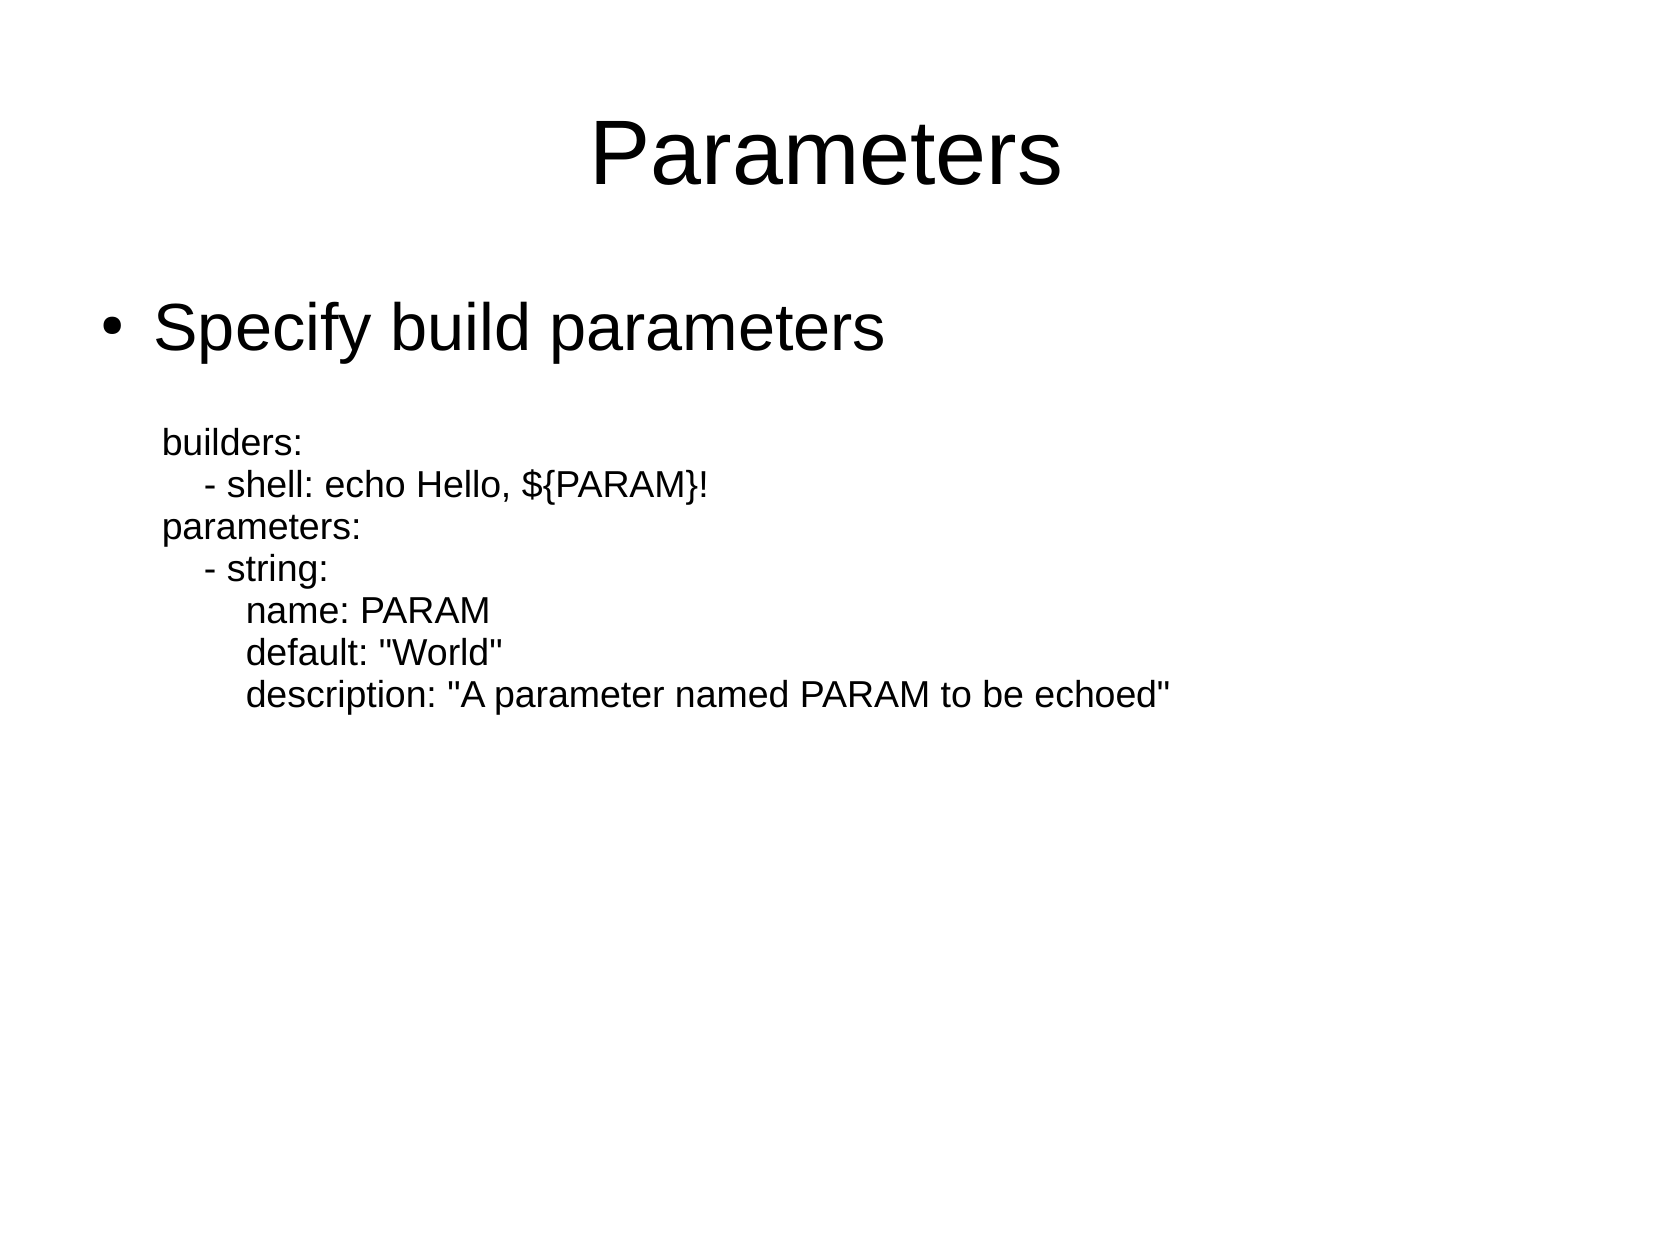

# Parameters
Specify build parameters
builders:
 - shell: echo Hello, ${PARAM}!
parameters:
 - string:
 name: PARAM
 default: "World"
 description: "A parameter named PARAM to be echoed"